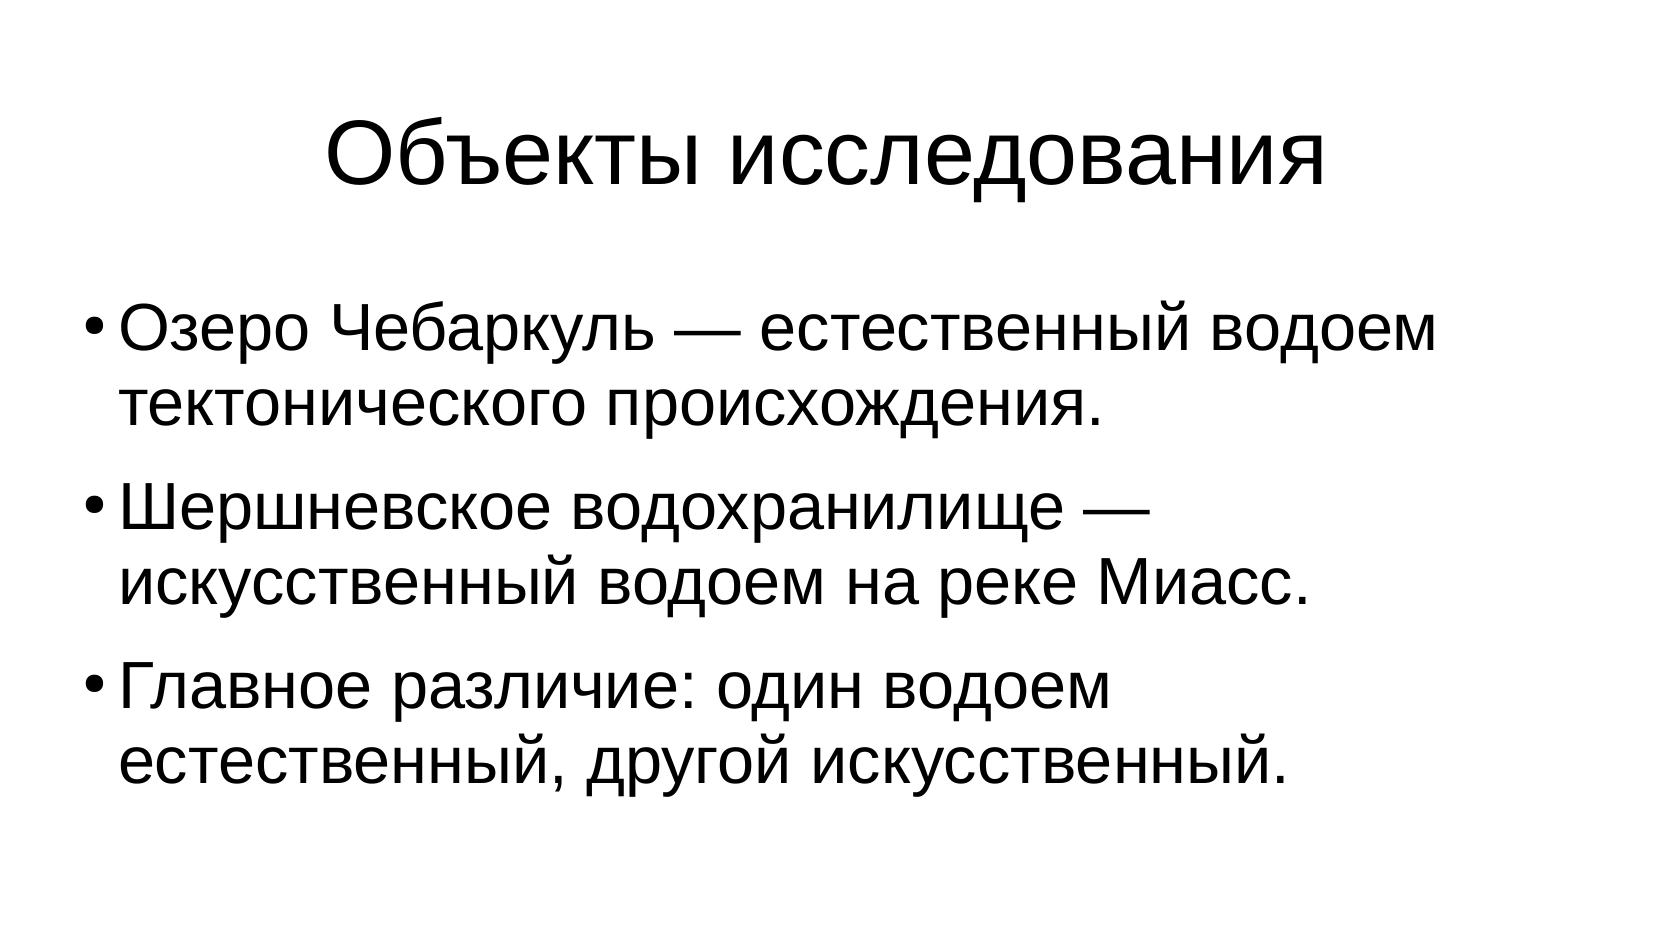

# Объекты исследования
Озеро Чебаркуль — естественный водоем тектонического происхождения.
Шершневское водохранилище — искусственный водоем на реке Миасс.
Главное различие: один водоем естественный, другой искусственный.